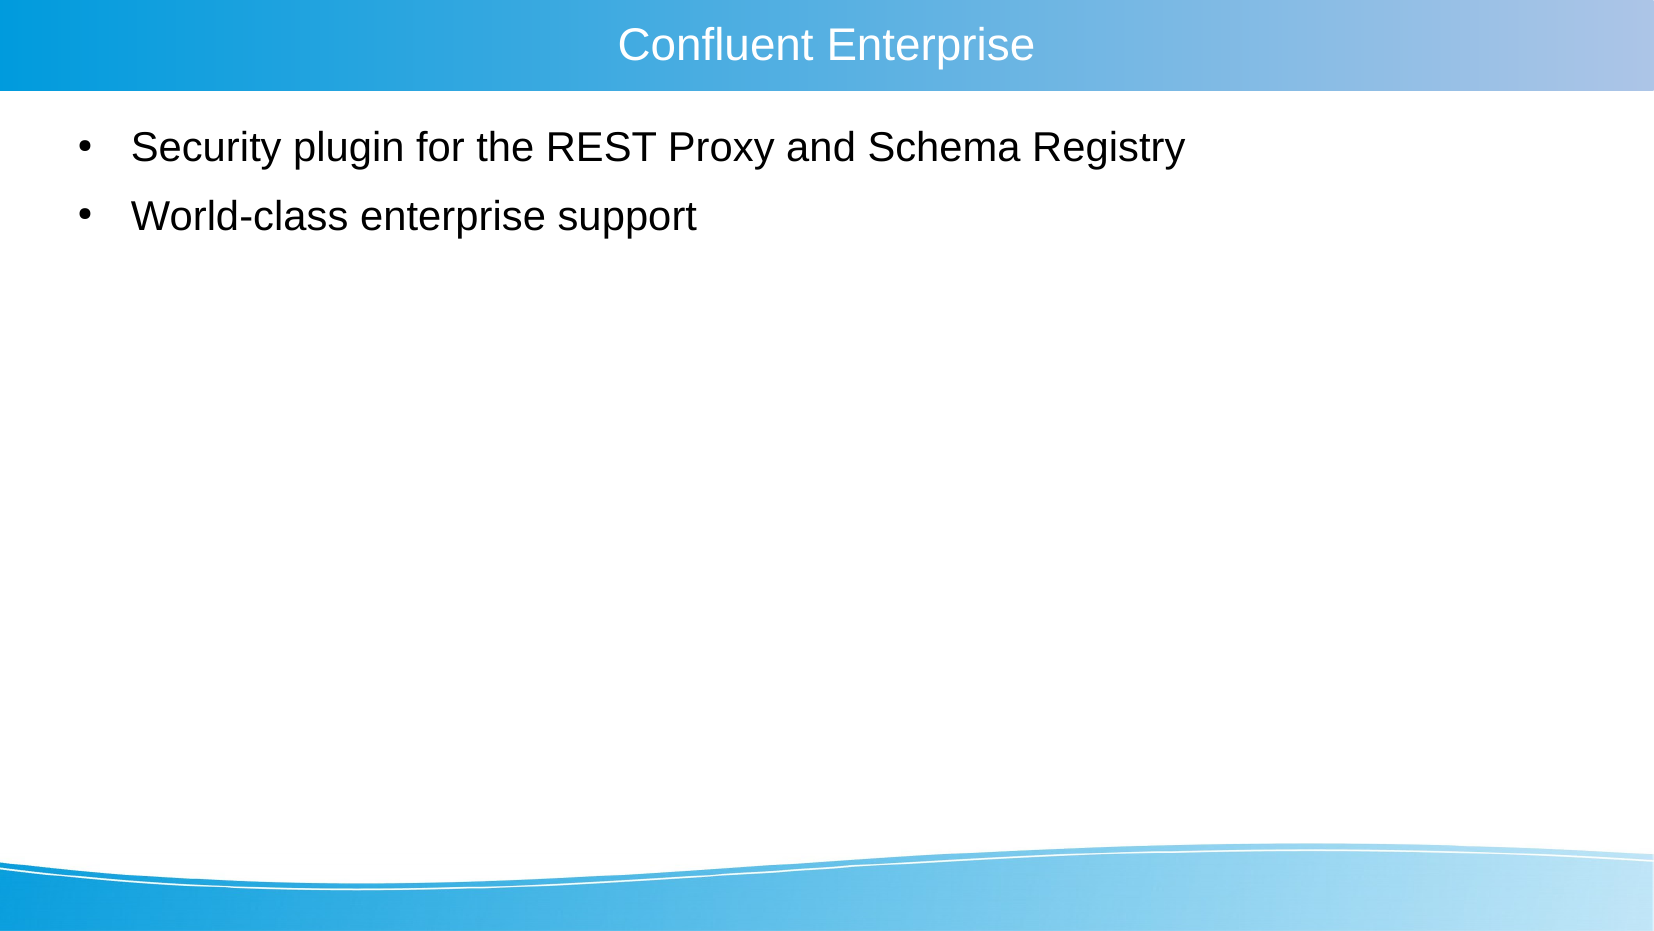

# Confluent Enterprise
Security plugin for the REST Proxy and Schema Registry
World-class enterprise support